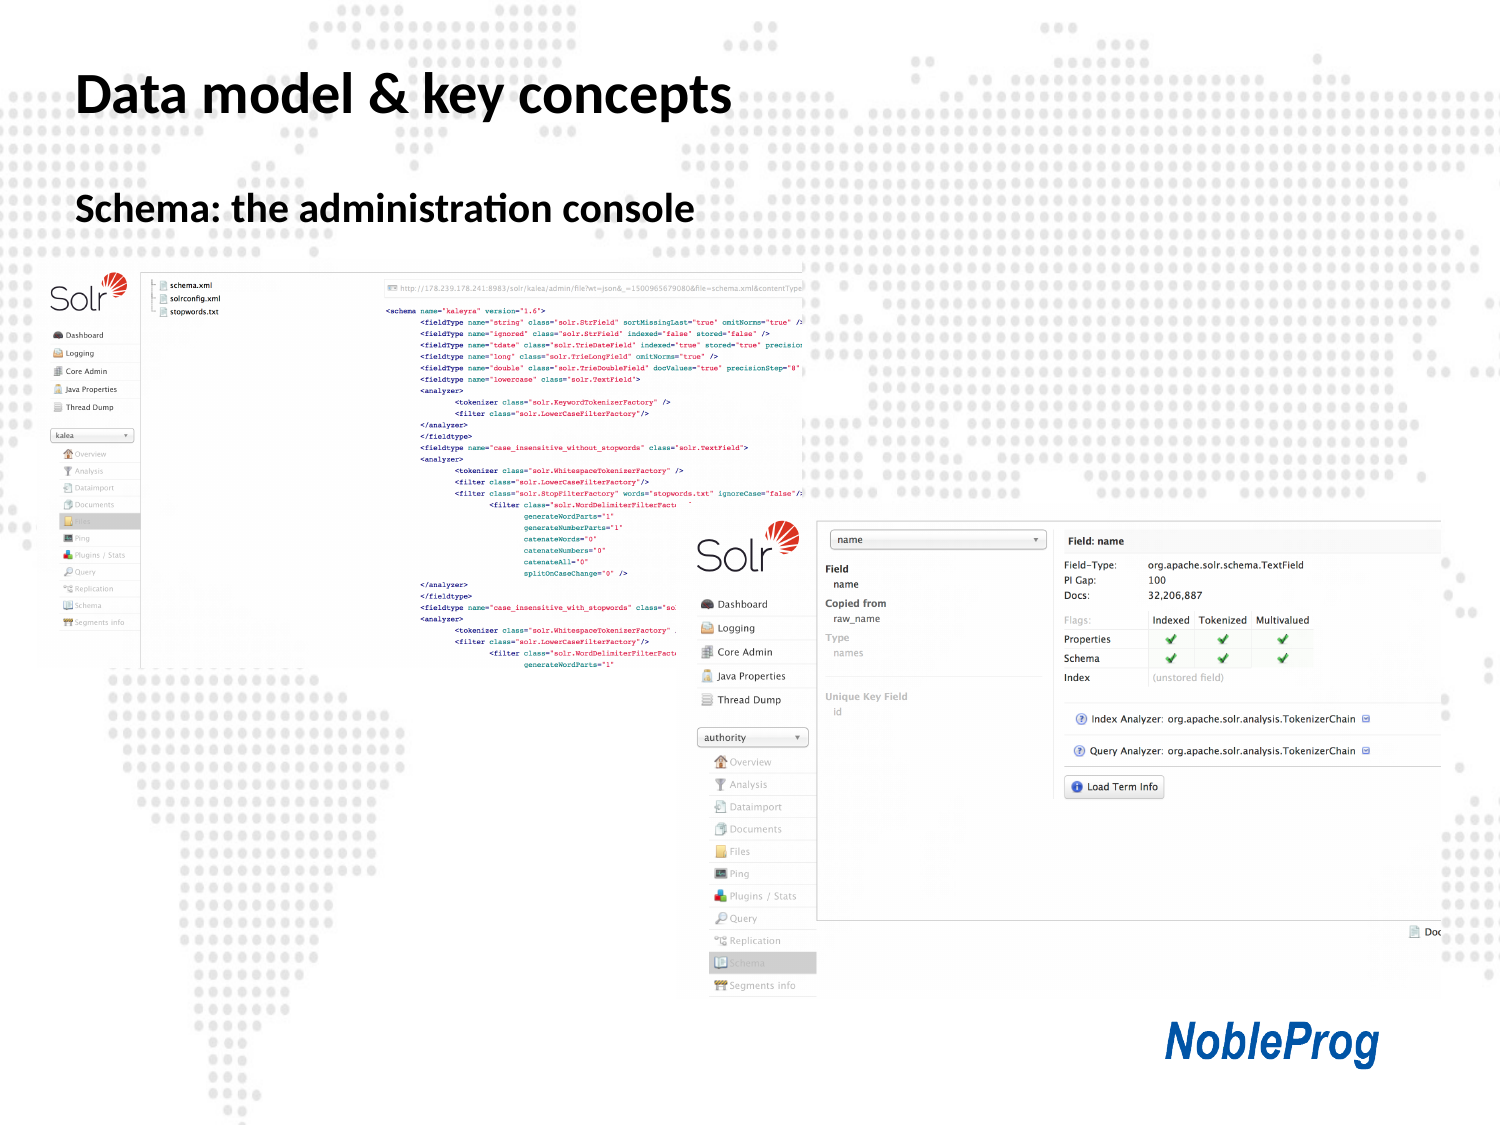

Data model & key concepts
Schema: the administration console